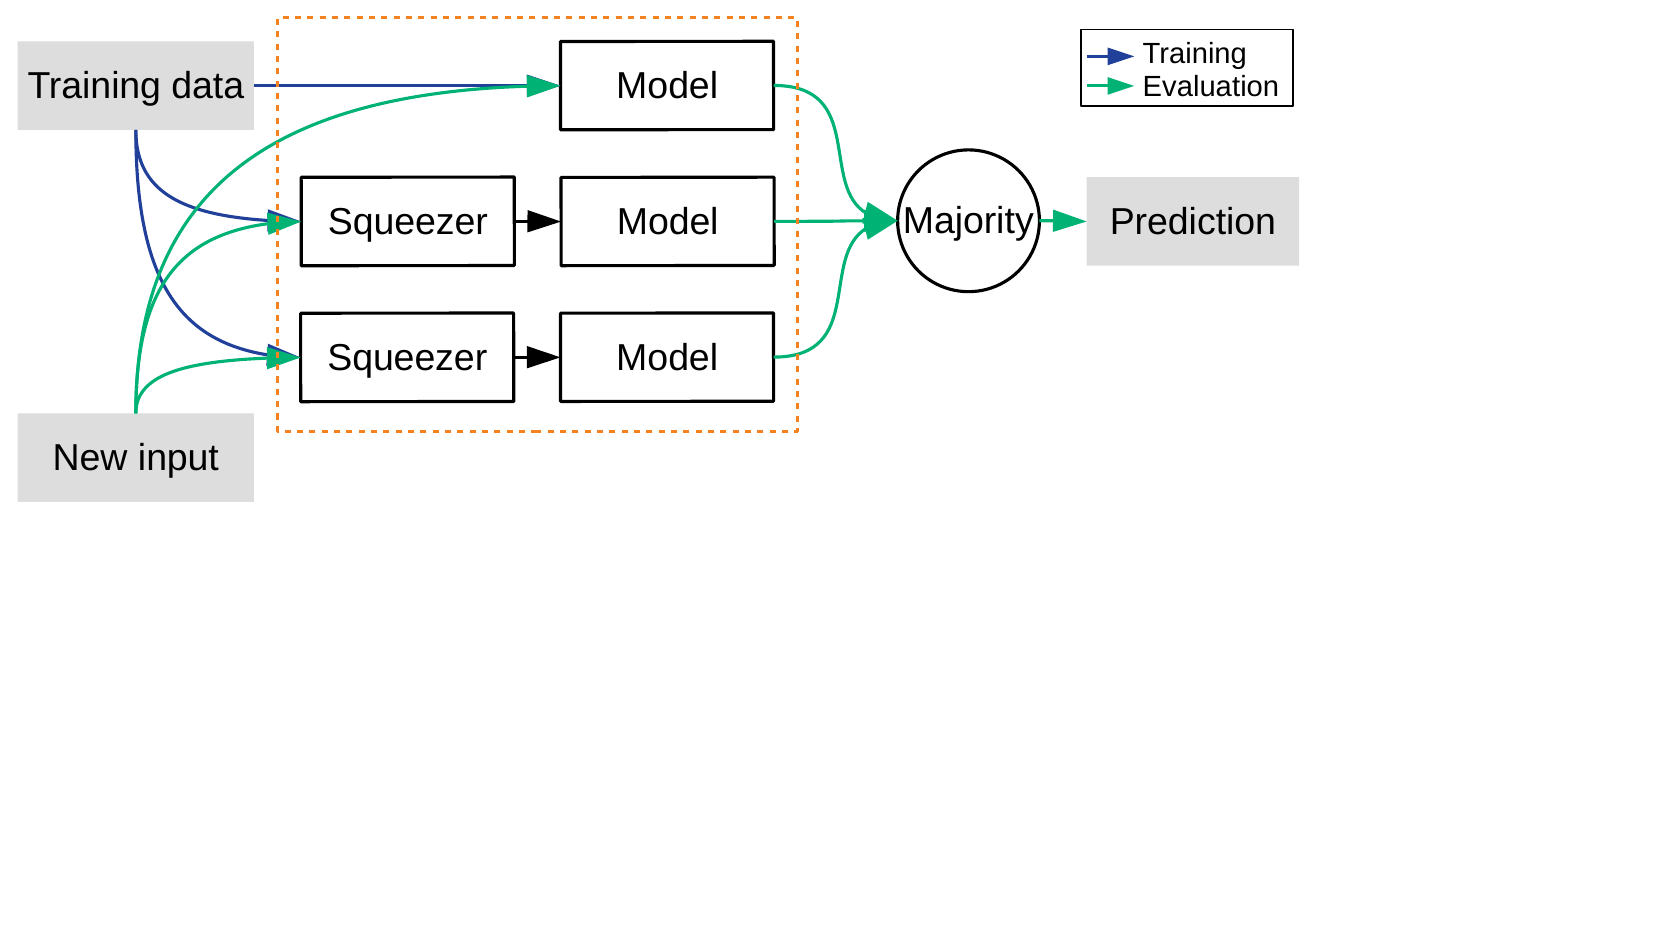

Training
Evaluation
Training data
Model
Majority
Squeezer
Prediction
Model
Squeezer
Model
New input